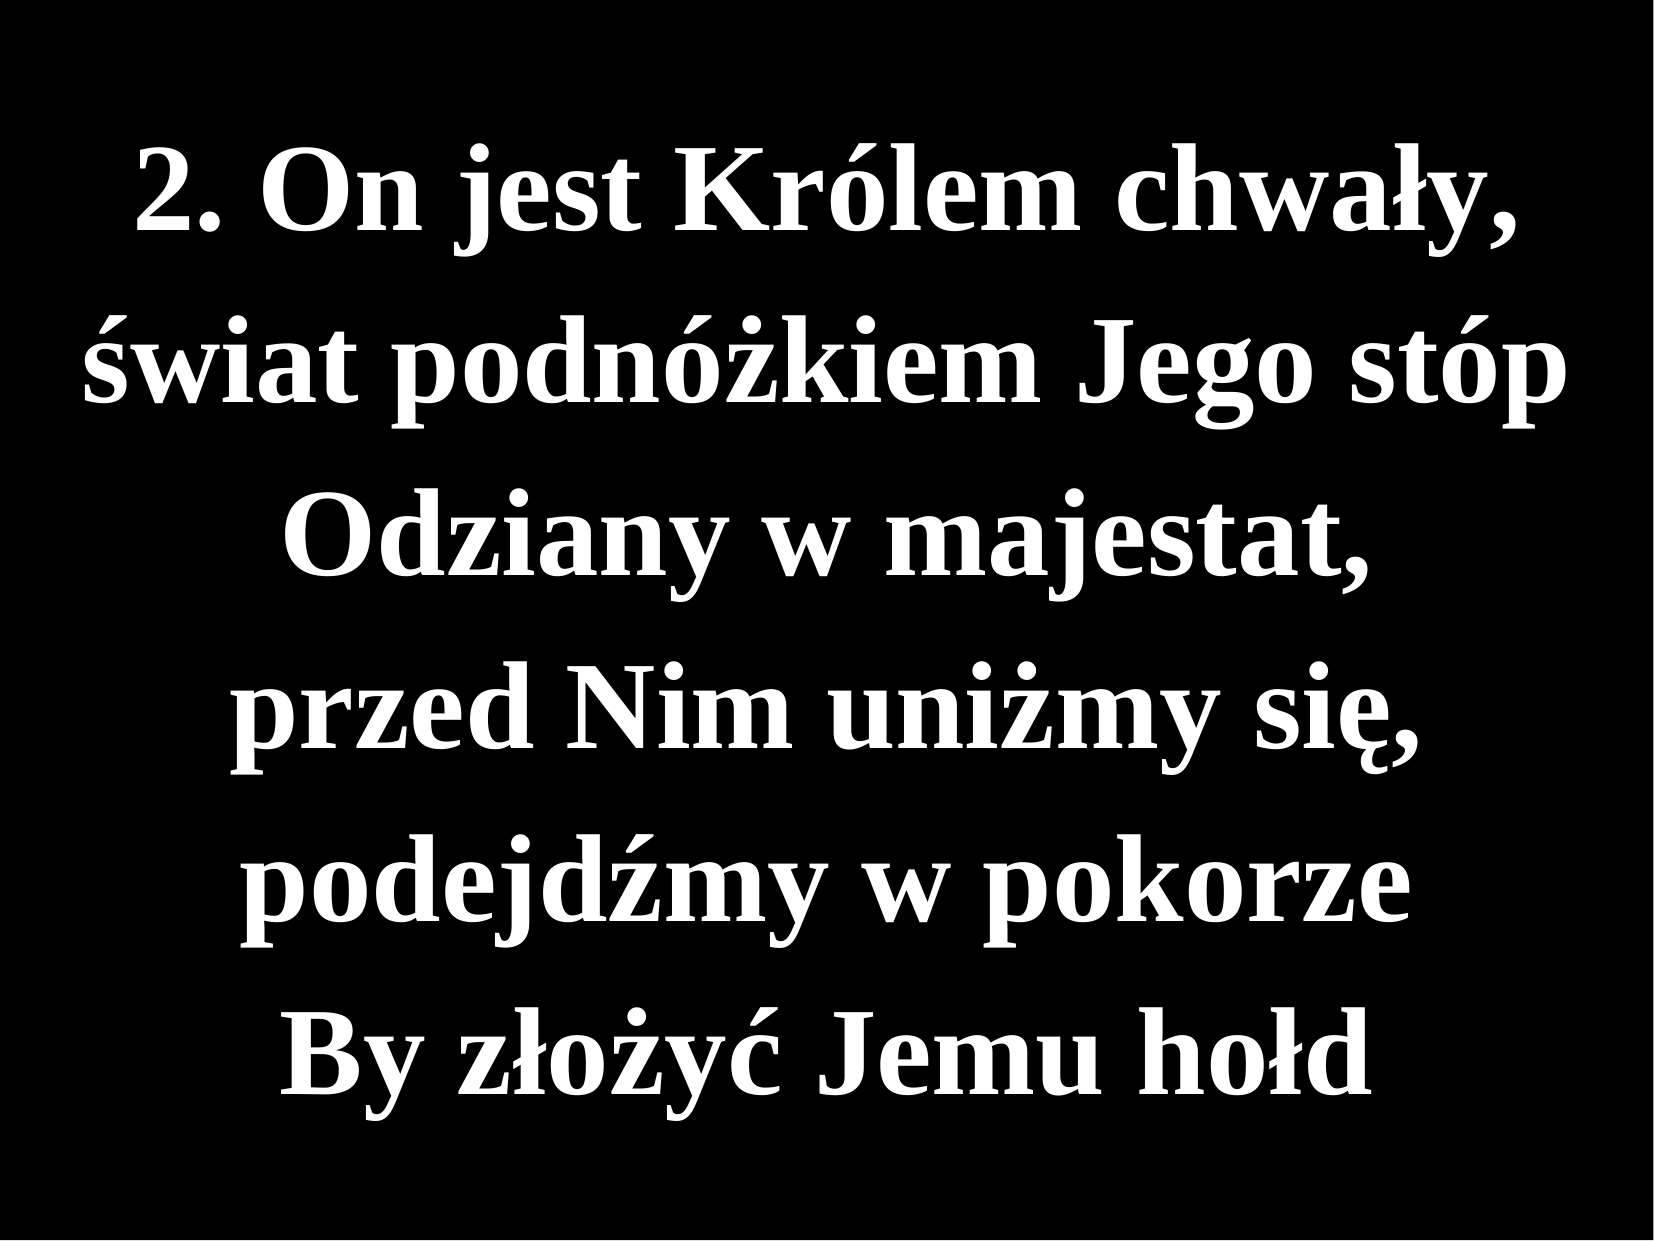

# 2. On jest Królem chwały, ppp świat podnóżkiem Jego stóp ppp Odziany w majestat, ppp przed Nim uniżmy się, ppp podejdźmy w pokorze ppp By złożyć Jemu hołd